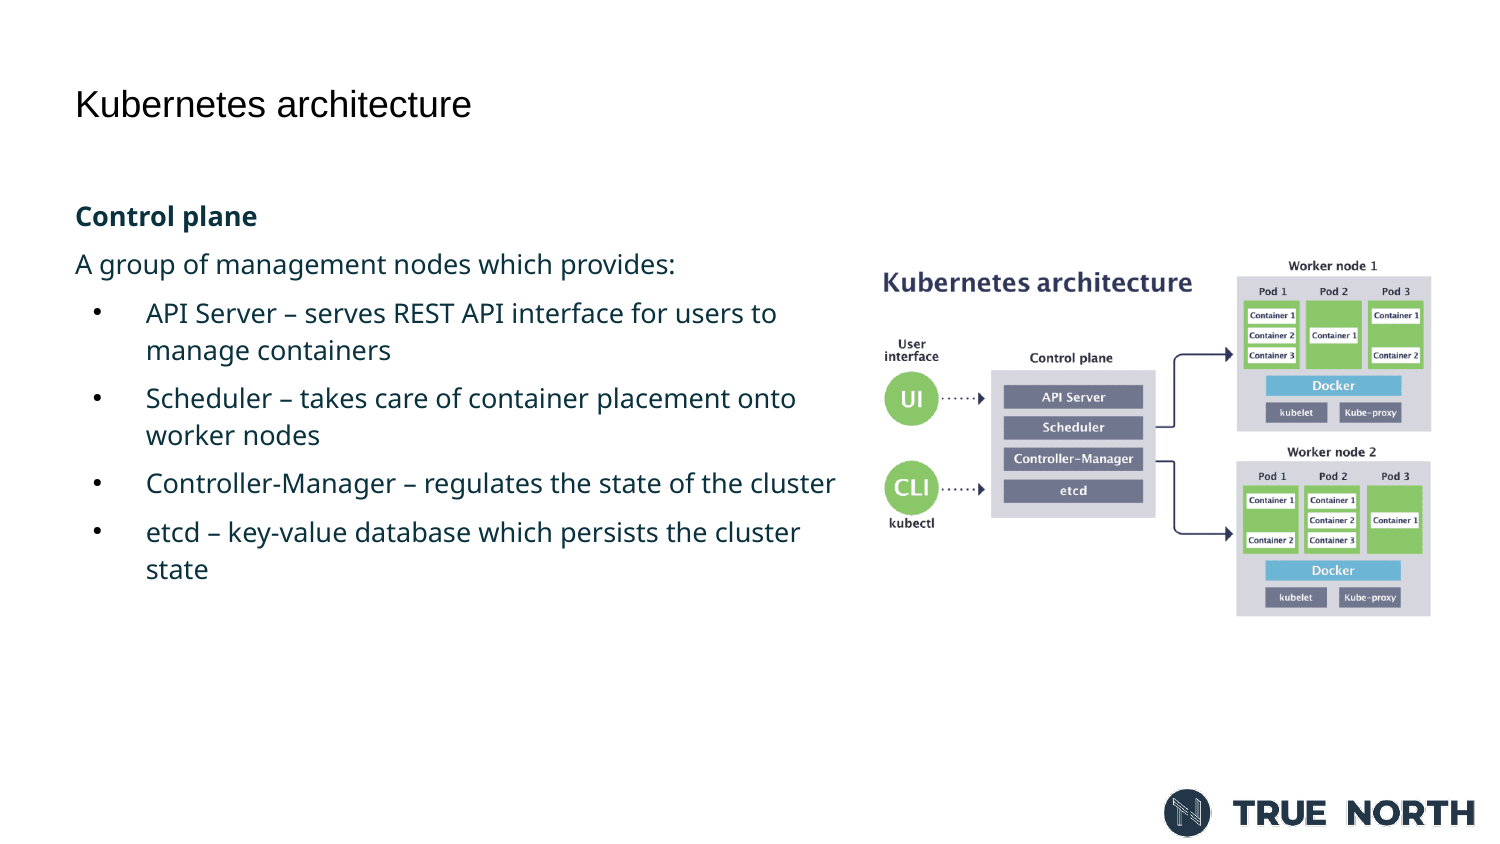

# Kubernetes architecture
Control plane
A group of management nodes which provides:
API Server – serves REST API interface for users to manage containers
Scheduler – takes care of container placement onto worker nodes
Controller-Manager – regulates the state of the cluster
etcd – key-value database which persists the cluster state